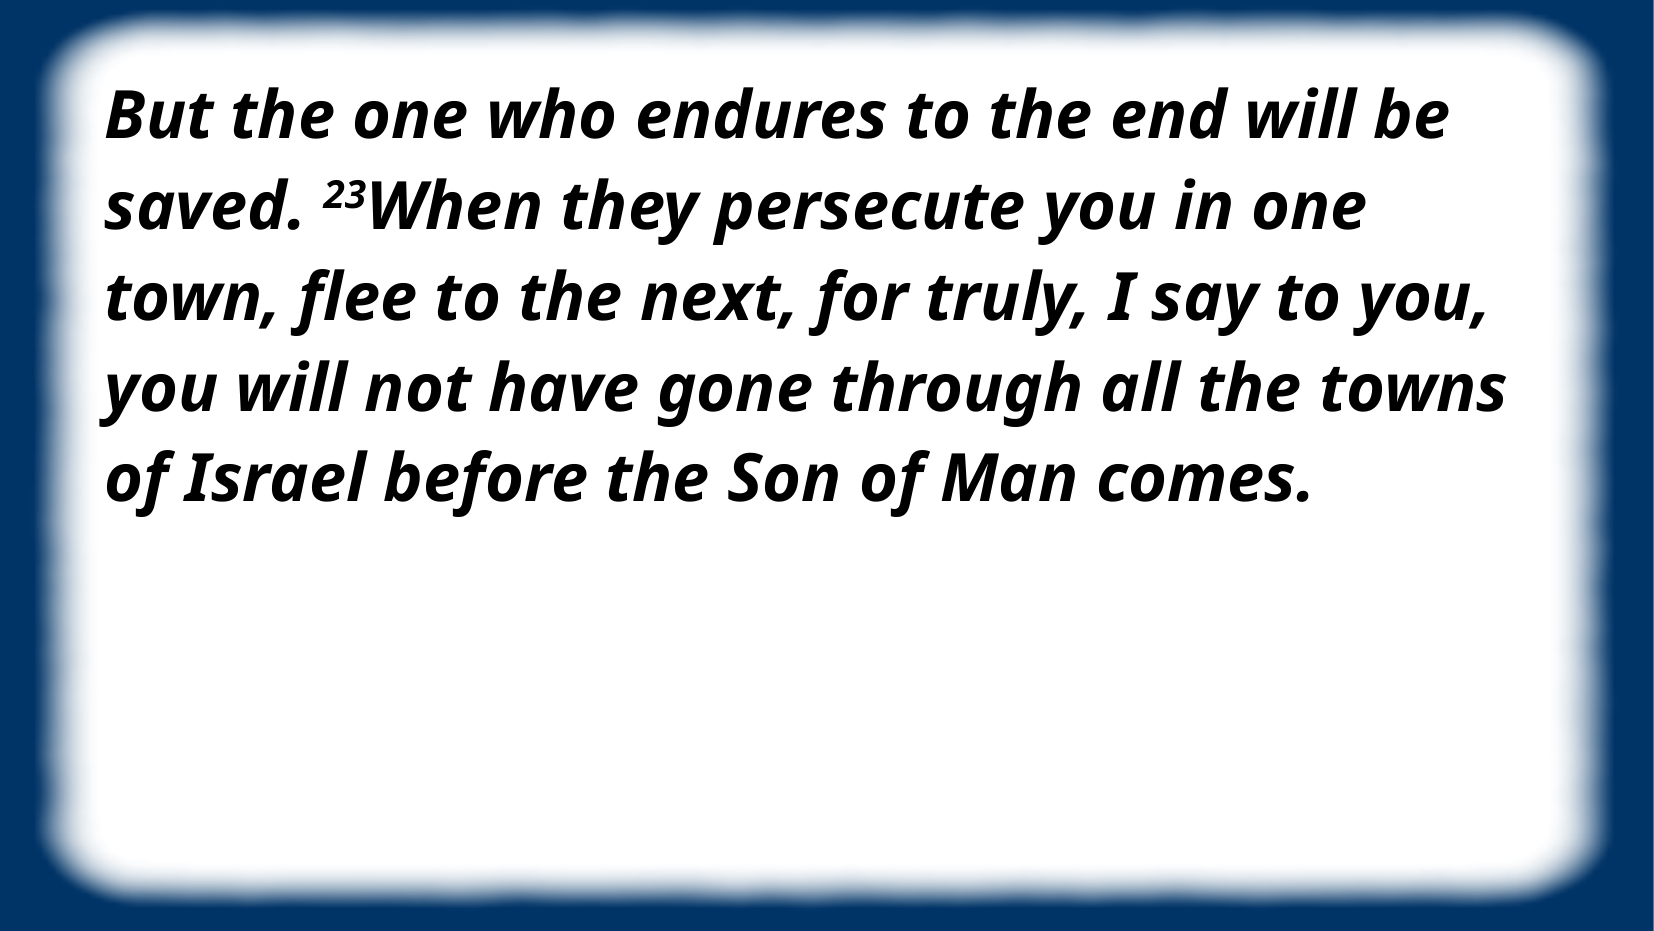

But the one who endures to the end will be saved. 23When they persecute you in one town, flee to the next, for truly, I say to you, you will not have gone through all the towns of Israel before the Son of Man comes.